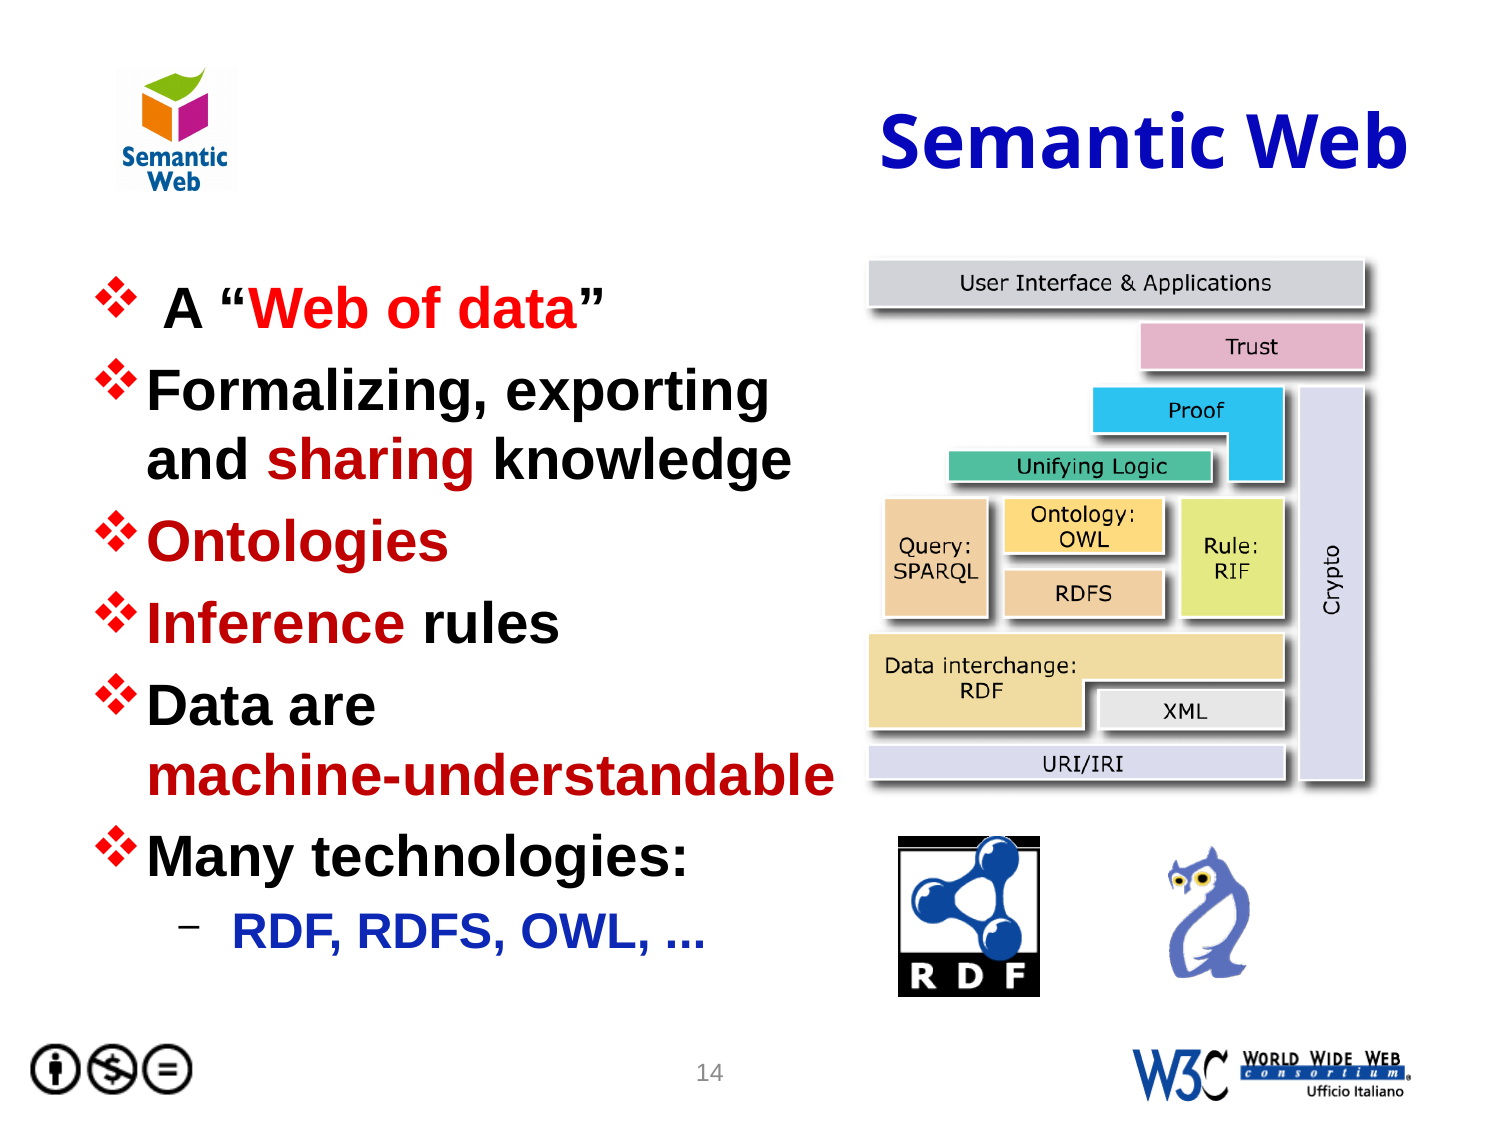

# Semantic Web
 A “Web of data”
Formalizing, exporting
and sharing knowledge
Ontologies
Inference rules
Data are
machine-understandable
Many technologies:
RDF, RDFS, OWL, ...